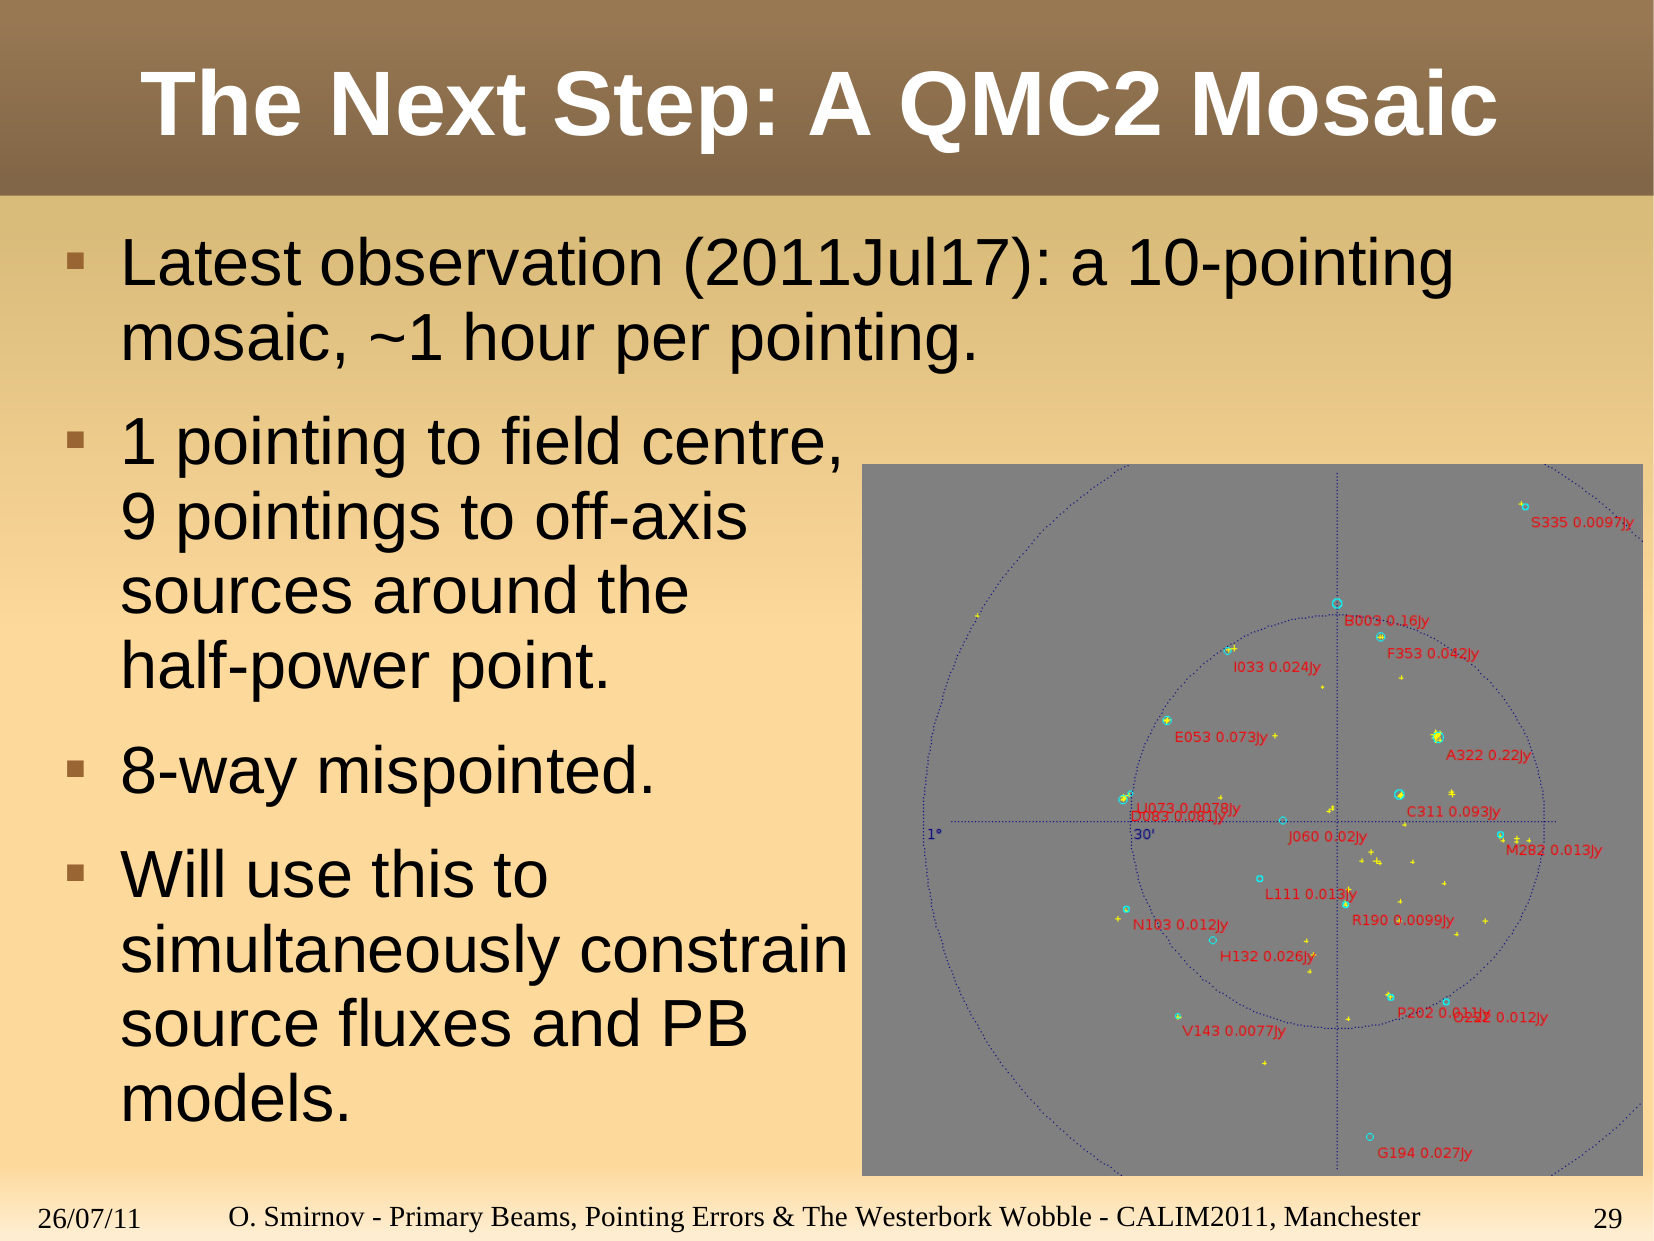

# The Next Step: A QMC2 Mosaic
Latest observation (2011Jul17): a 10-pointing mosaic, ~1 hour per pointing.
1 pointing to field centre,
9 pointings to off-axis
sources around the
half-power point.
8-way mispointed.
Will use this to
simultaneously constrain
source fluxes and PB
models.
O. Smirnov - Primary Beams, Pointing Errors & The Westerbork Wobble - CALIM2011, Manchester
26/07/11
29